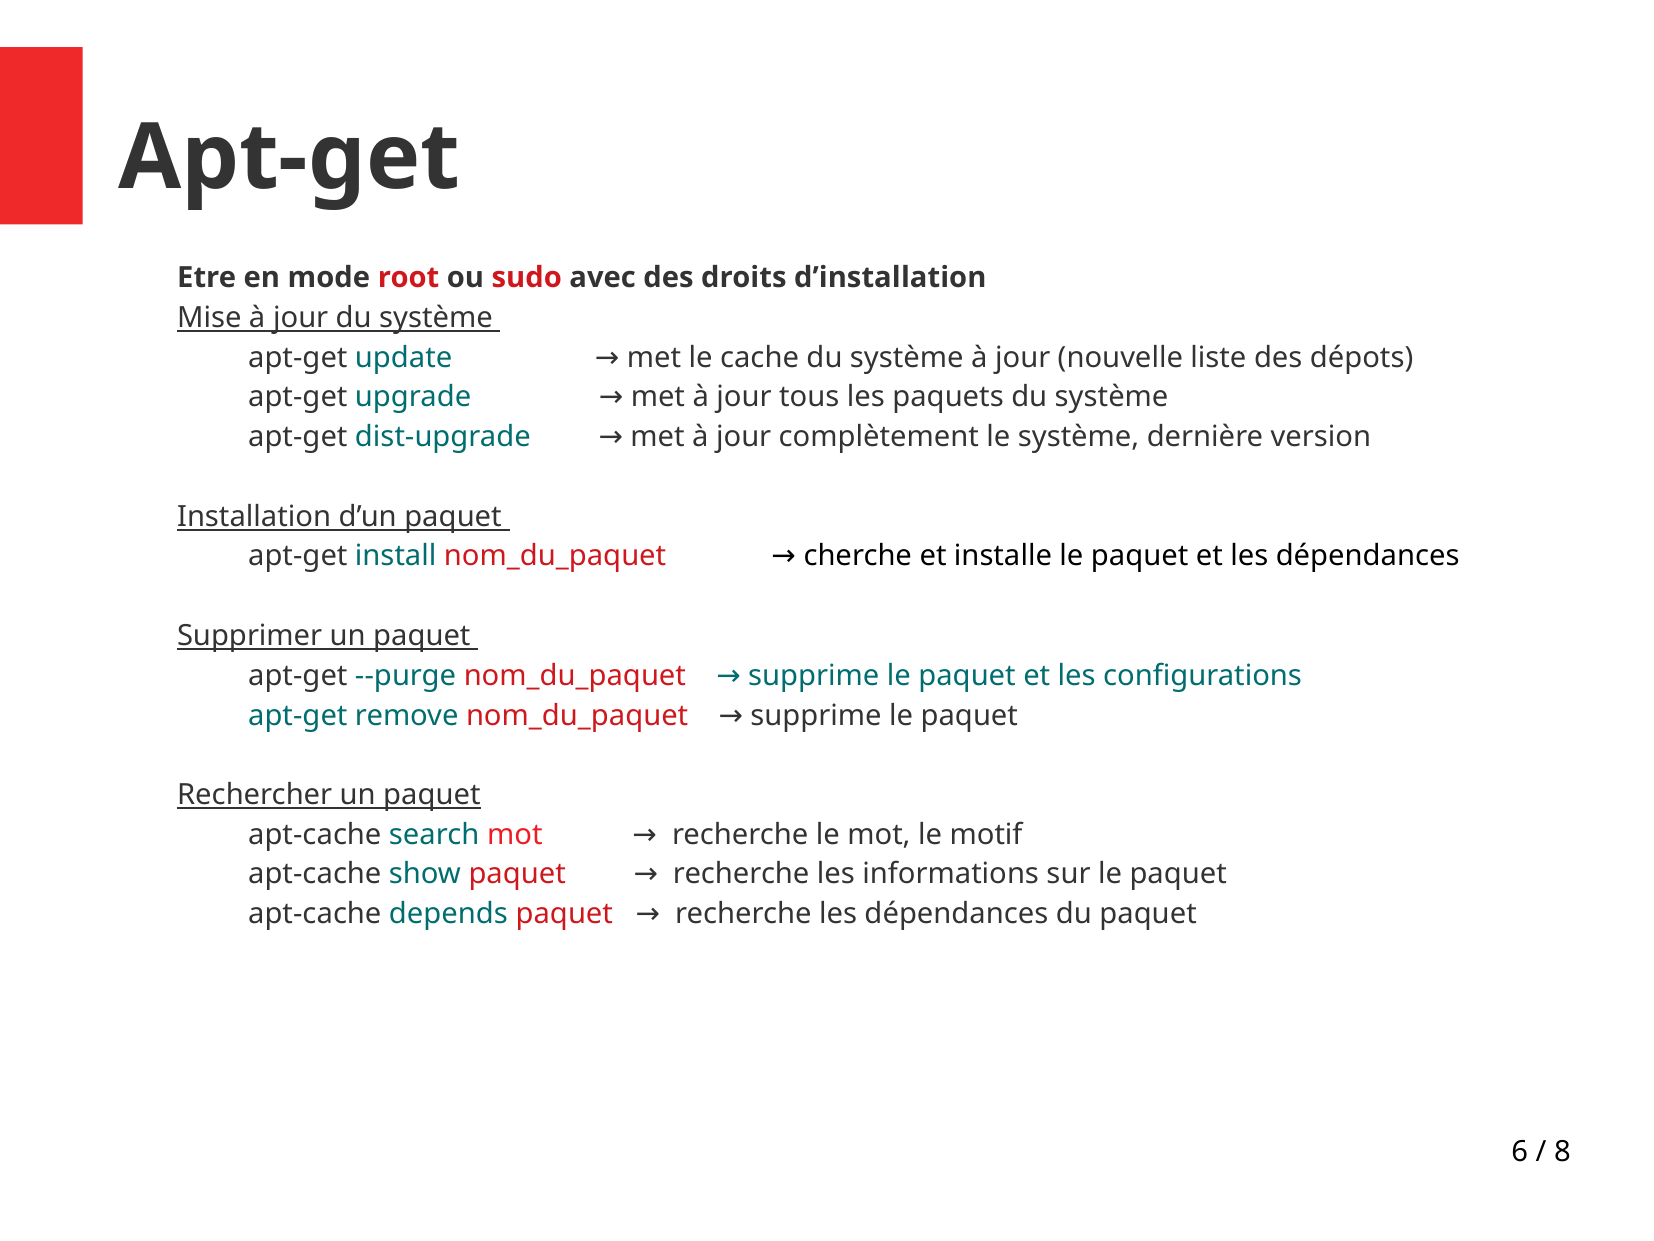

# Apt-get
Etre en mode root ou sudo avec des droits d’installation
Mise à jour du système
apt-get update  → met le cache du système à jour (nouvelle liste des dépots)
apt-get upgrade  → met à jour tous les paquets du système
apt-get dist-upgrade  → met à jour complètement le système, dernière version
Installation d’un paquet
apt-get install nom_du_paquet → cherche et installe le paquet et les dépendances
Supprimer un paquet
apt-get --purge nom_du_paquet → supprime le paquet et les configurations
apt-get remove nom_du_paquet → supprime le paquet
Rechercher un paquet
apt-cache search mot  → recherche le mot, le motif
apt-cache show paquet  → recherche les informations sur le paquet
apt-cache depends paquet  → recherche les dépendances du paquet
6